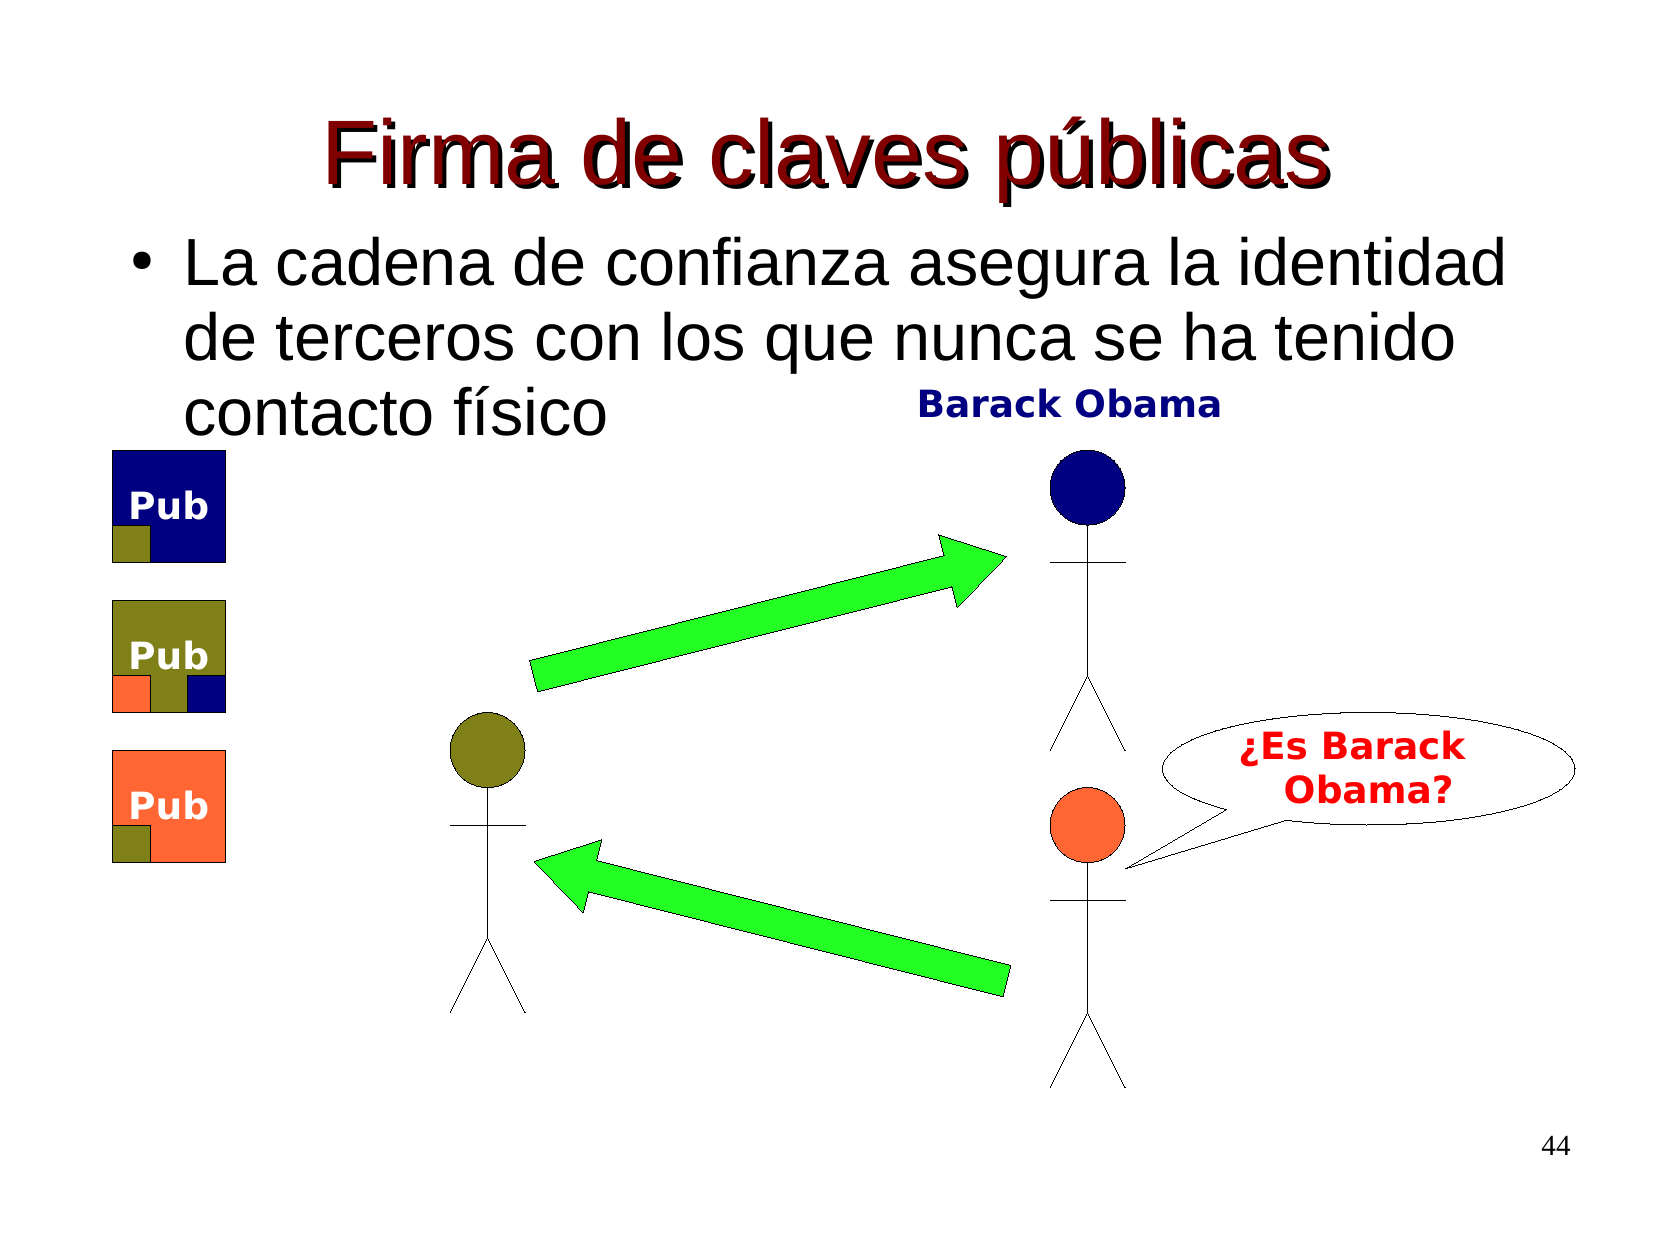

# Firma de claves públicas
La cadena de confianza asegura la identidad de terceros con los que nunca se ha tenido contacto físico
Barack Obama
Pub
Pub
¿Es Barack
Obama?
Pub
44